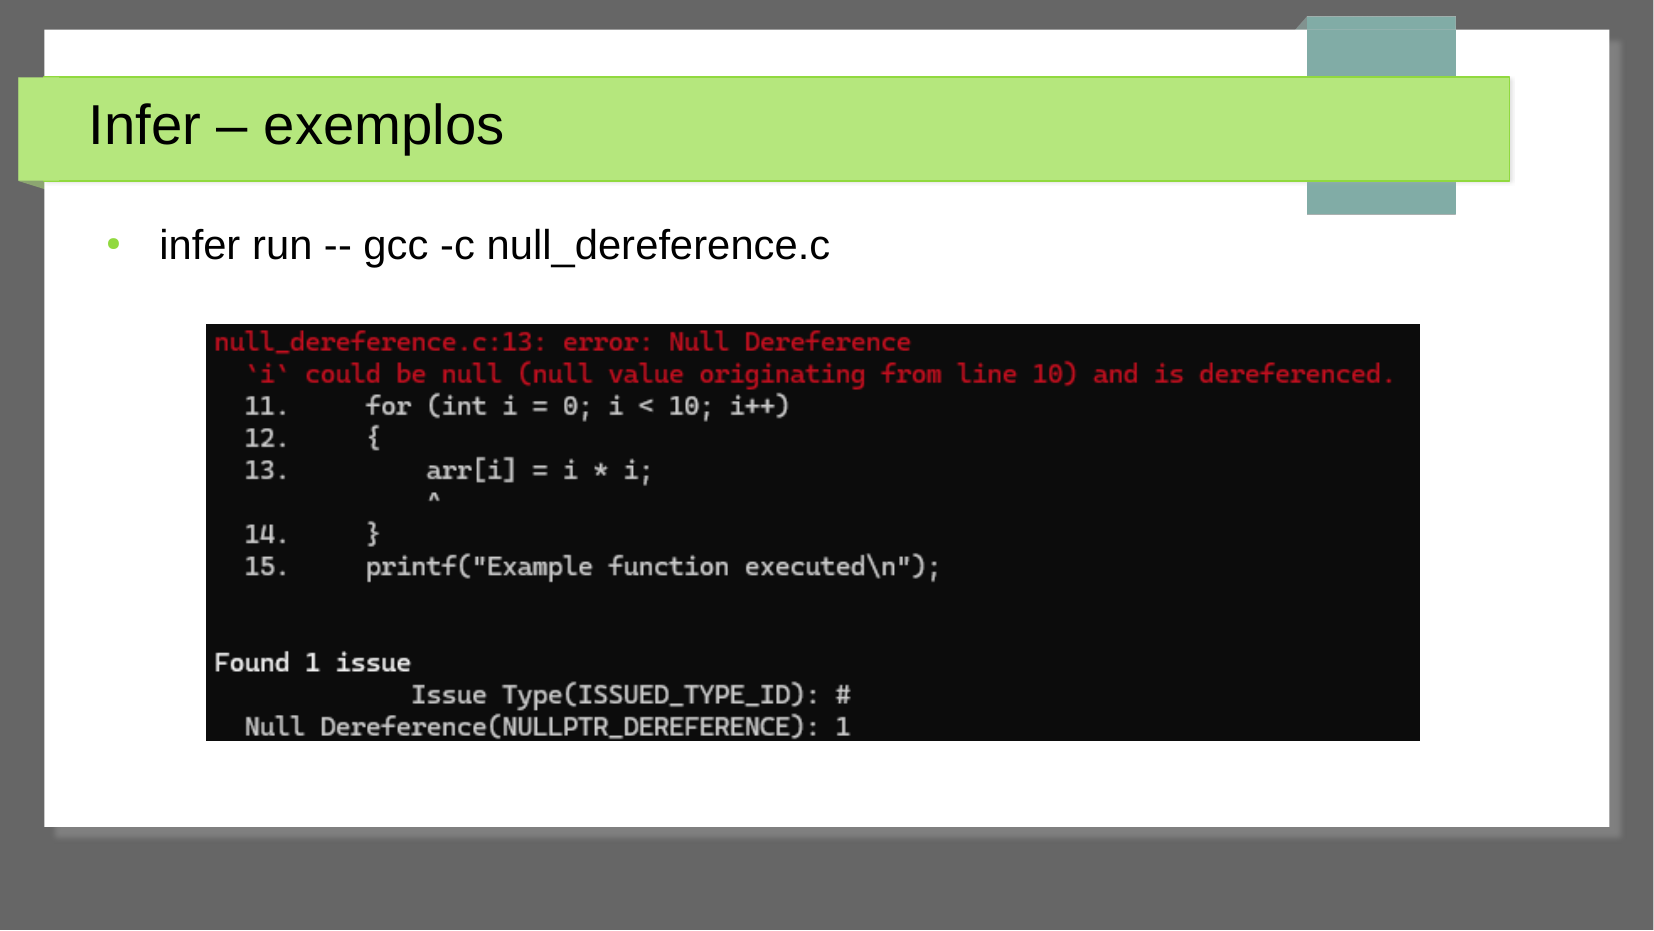

# Infer – exemplos
infer run -- gcc -c null_dereference.c